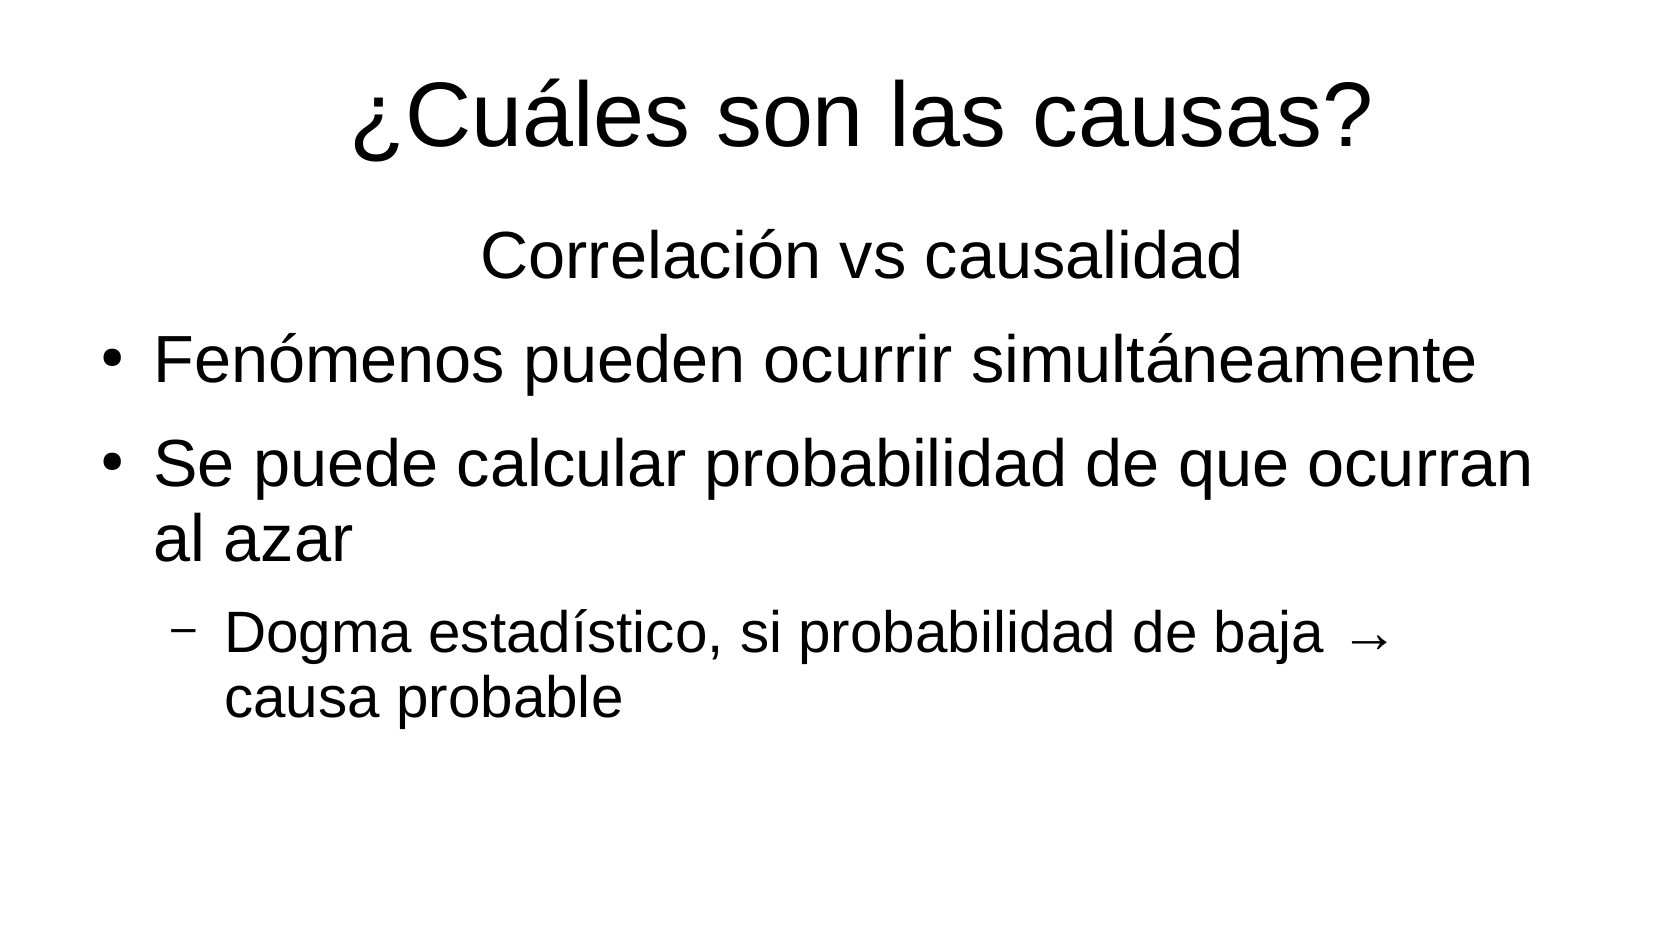

# ¿Cuáles son las causas?
Correlación vs causalidad
Fenómenos pueden ocurrir simultáneamente
Se puede calcular probabilidad de que ocurran al azar
Dogma estadístico, si probabilidad de baja → causa probable